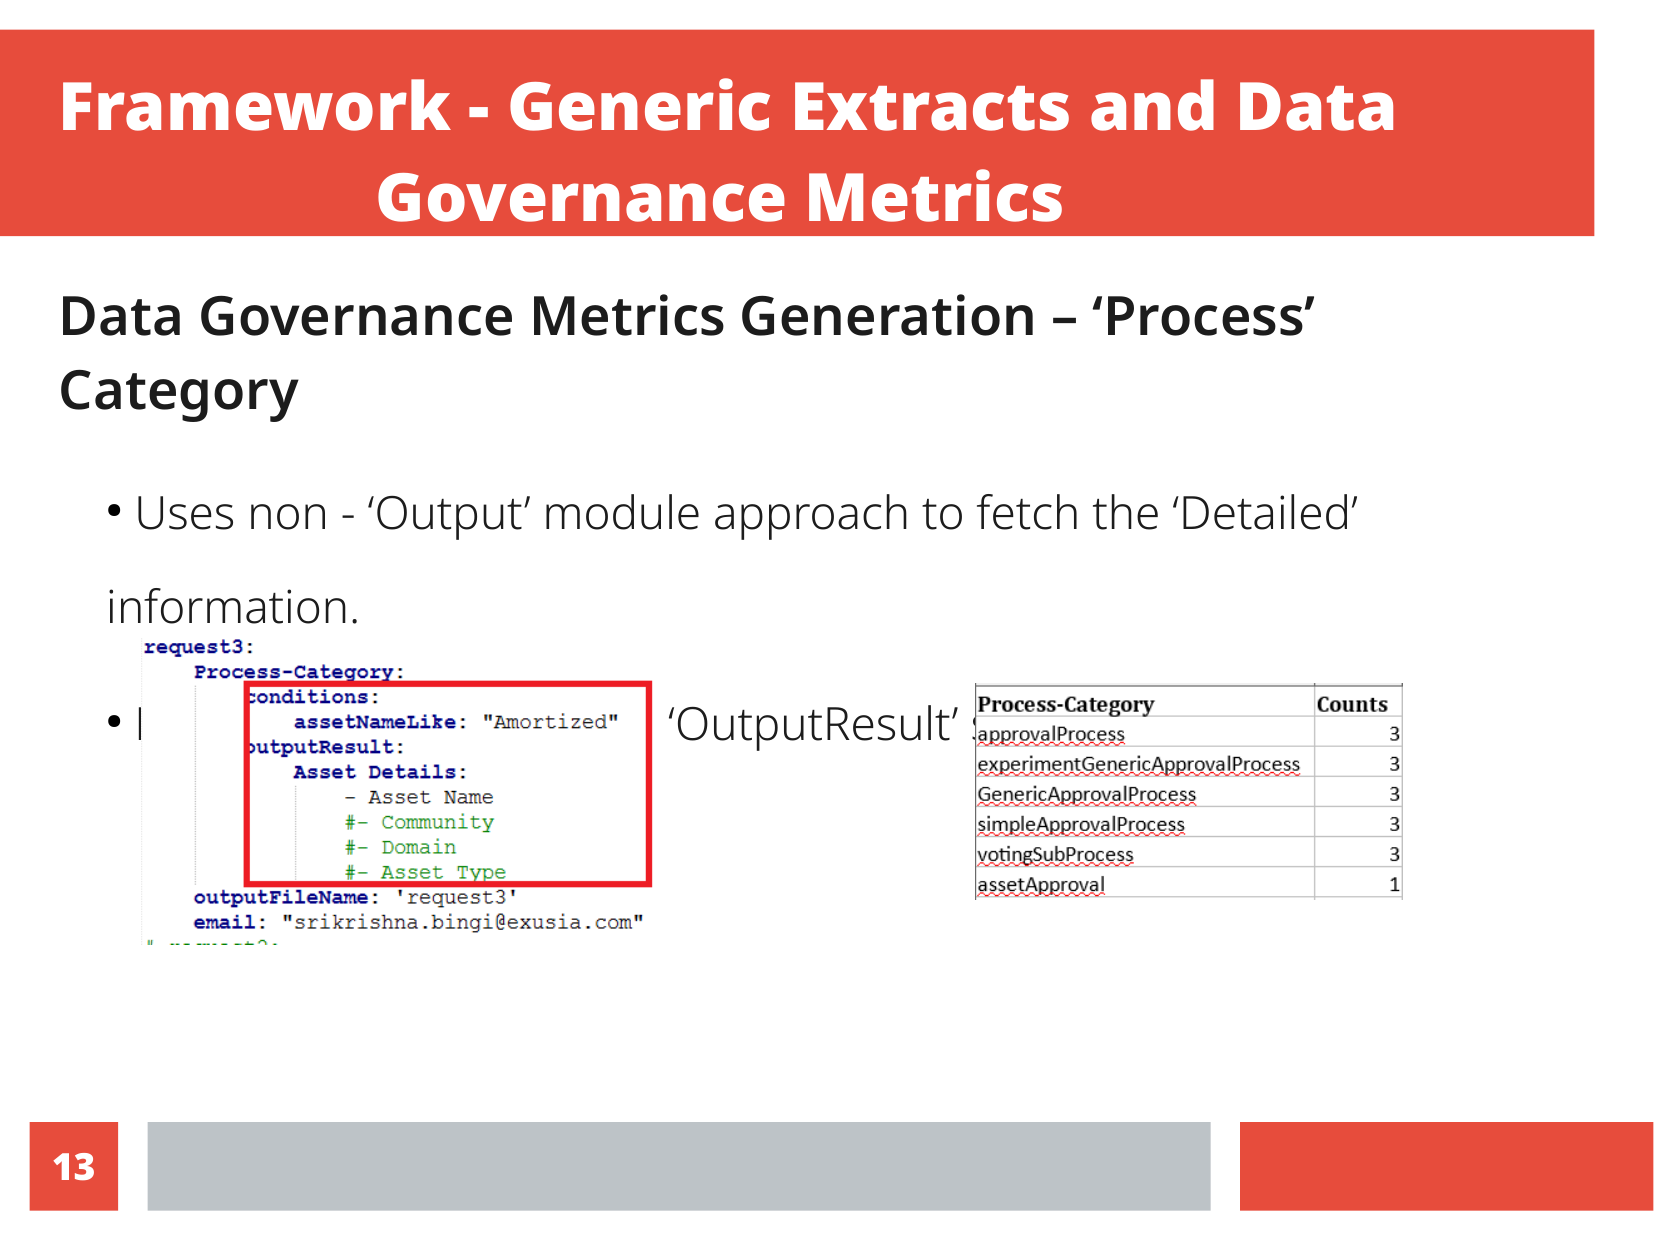

# Framework - Generic Extracts and Data Governance Metrics
Data Governance Metrics Generation – ‘Process’ Category
 Uses non - ‘Output’ module approach to fetch the ‘Detailed’ information.
 Requires ‘Conditions’ and ‘OutputResult’ sections.
13